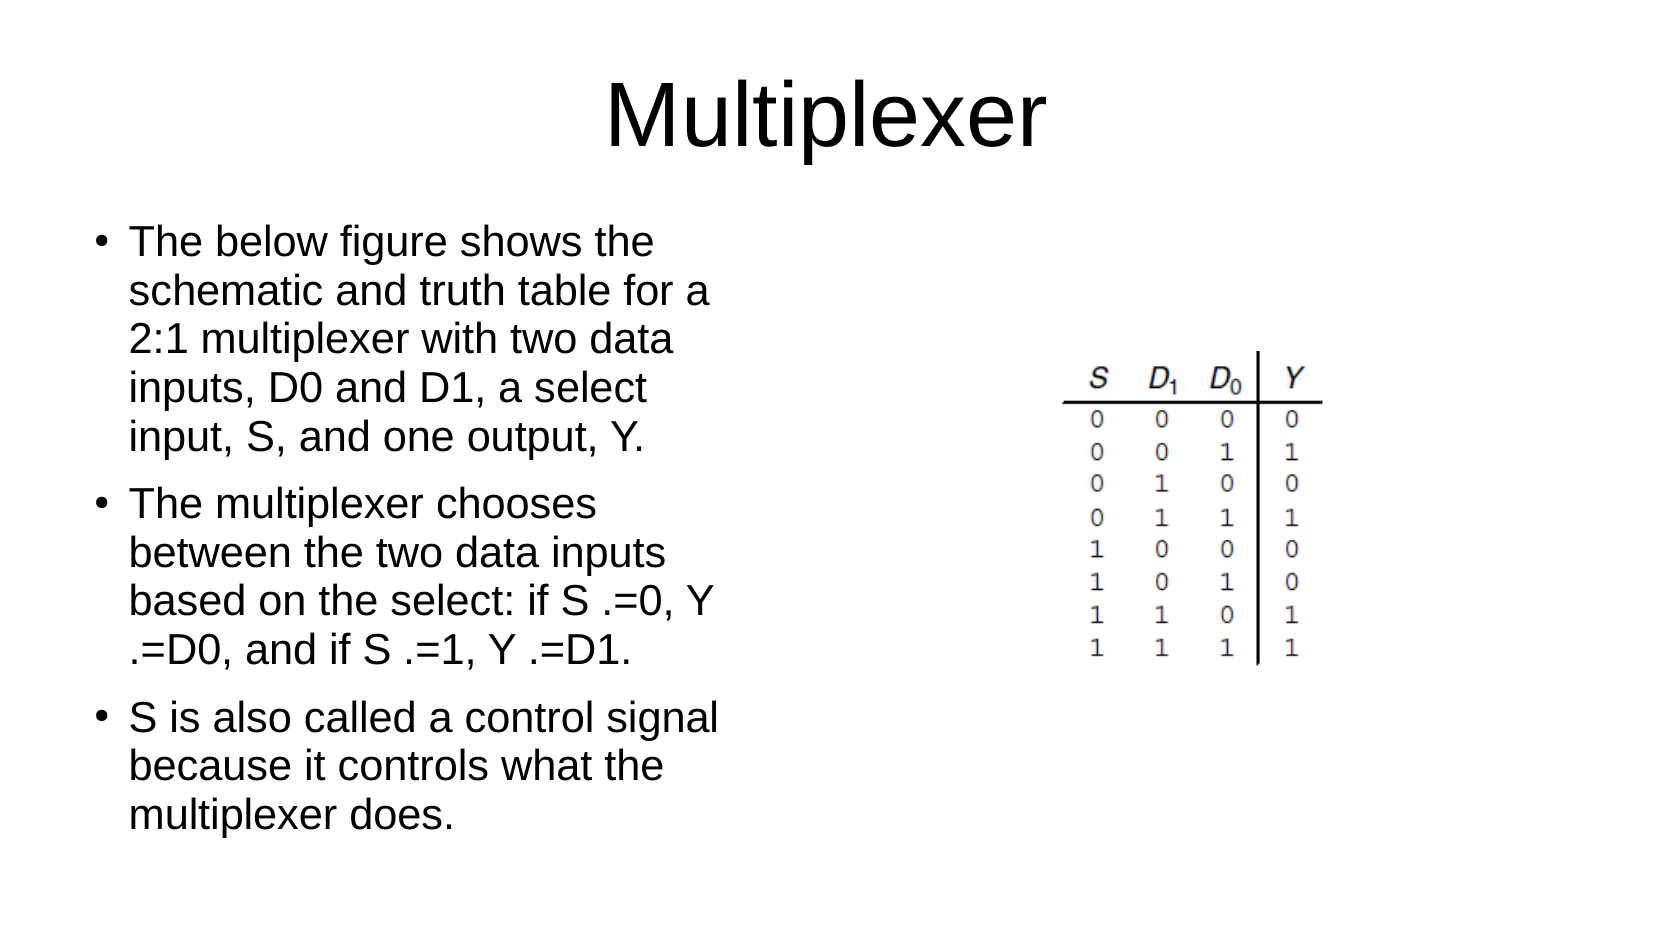

# Multiplexer
The below figure shows the schematic and truth table for a 2:1 multiplexer with two data inputs, D0 and D1, a select input, S, and one output, Y.
The multiplexer chooses between the two data inputs based on the select: if S .=0, Y .=D0, and if S .=1, Y .=D1.
S is also called a control signal because it controls what the multiplexer does.